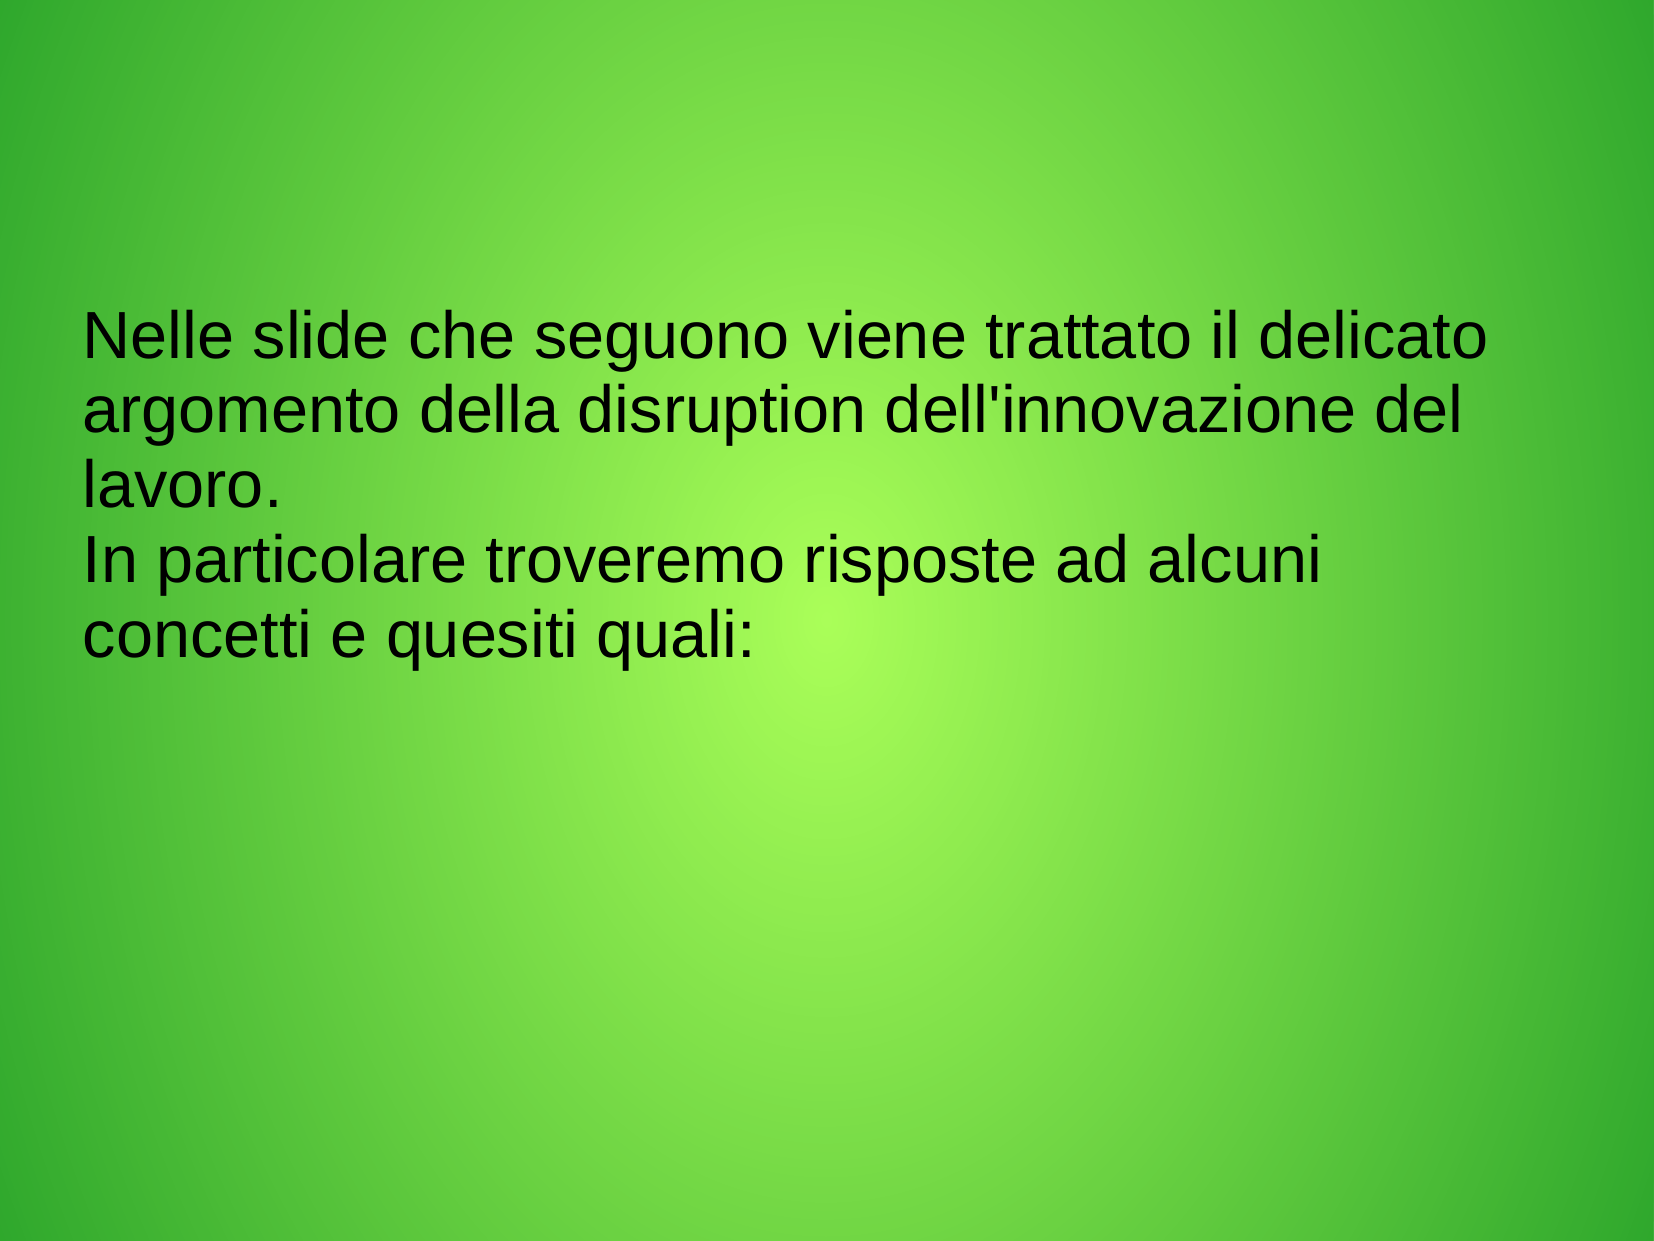

# Nelle slide che seguono viene trattato il delicato argomento della disruption dell'innovazione del lavoro.
In particolare troveremo risposte ad alcuni concetti e quesiti quali: